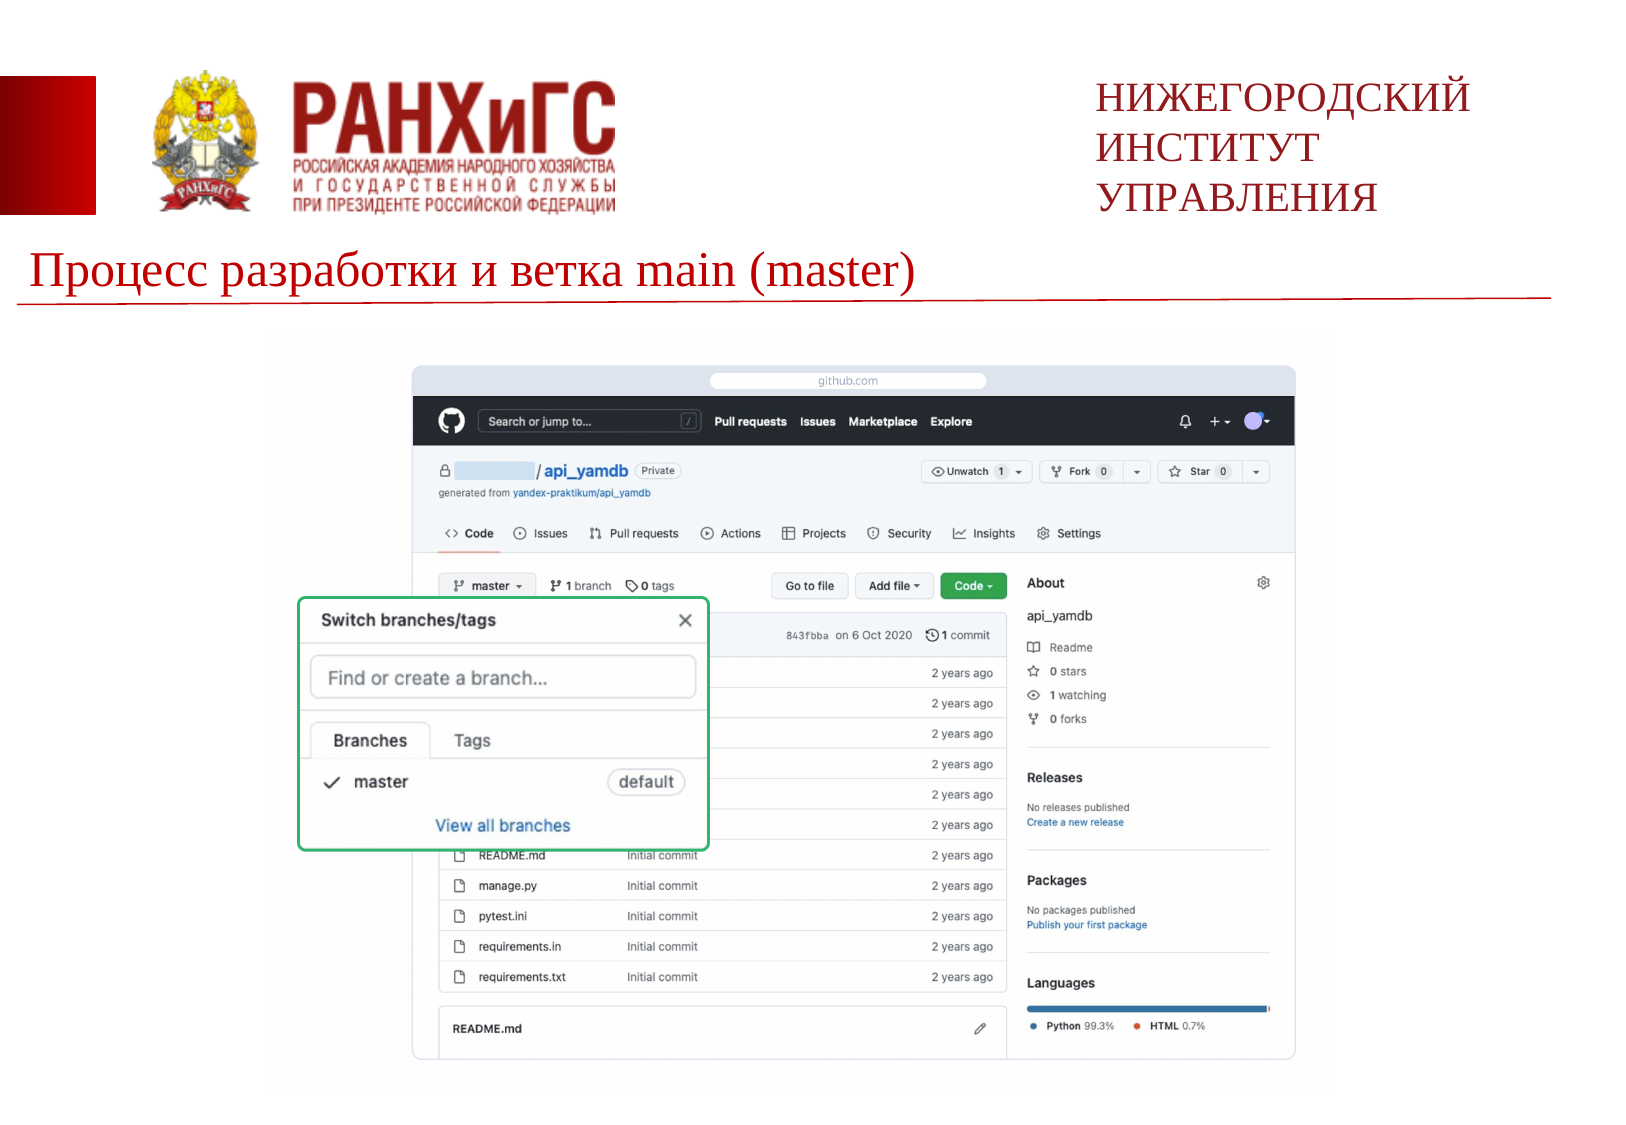

НИЖЕГОРОДСКИЙ
ИНСТИТУТ
УПРАВЛЕНИЯ
Процесс разработки и ветка main (master)